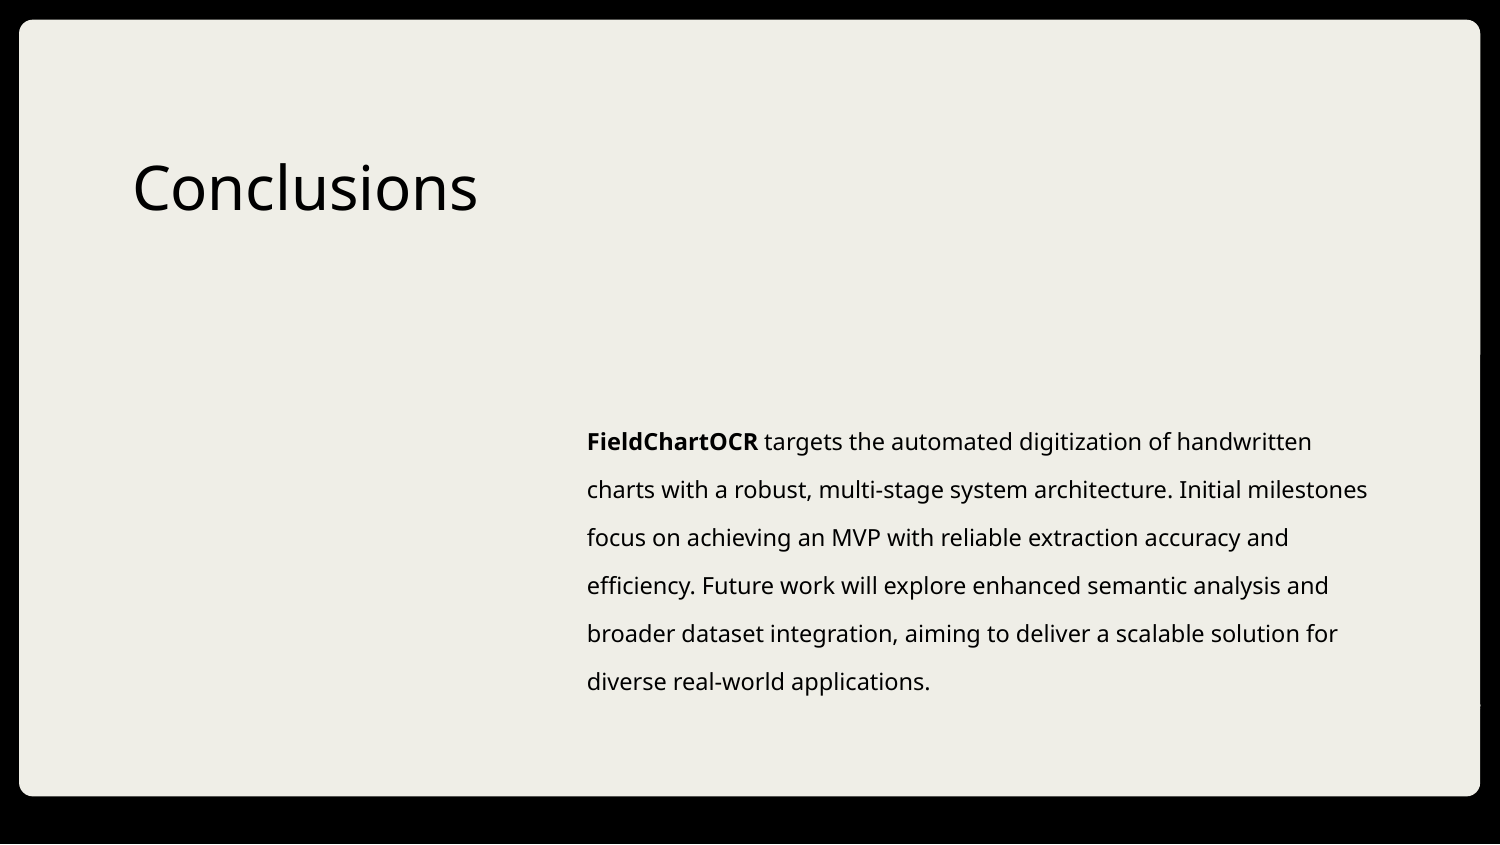

# Conclusions
FieldChartOCR targets the automated digitization of handwritten charts with a robust, multi-stage system architecture. Initial milestones focus on achieving an MVP with reliable extraction accuracy and efficiency. Future work will explore enhanced semantic analysis and broader dataset integration, aiming to deliver a scalable solution for diverse real-world applications.
DD/MM/YYYY
Your Company Name
Feature Name/Product